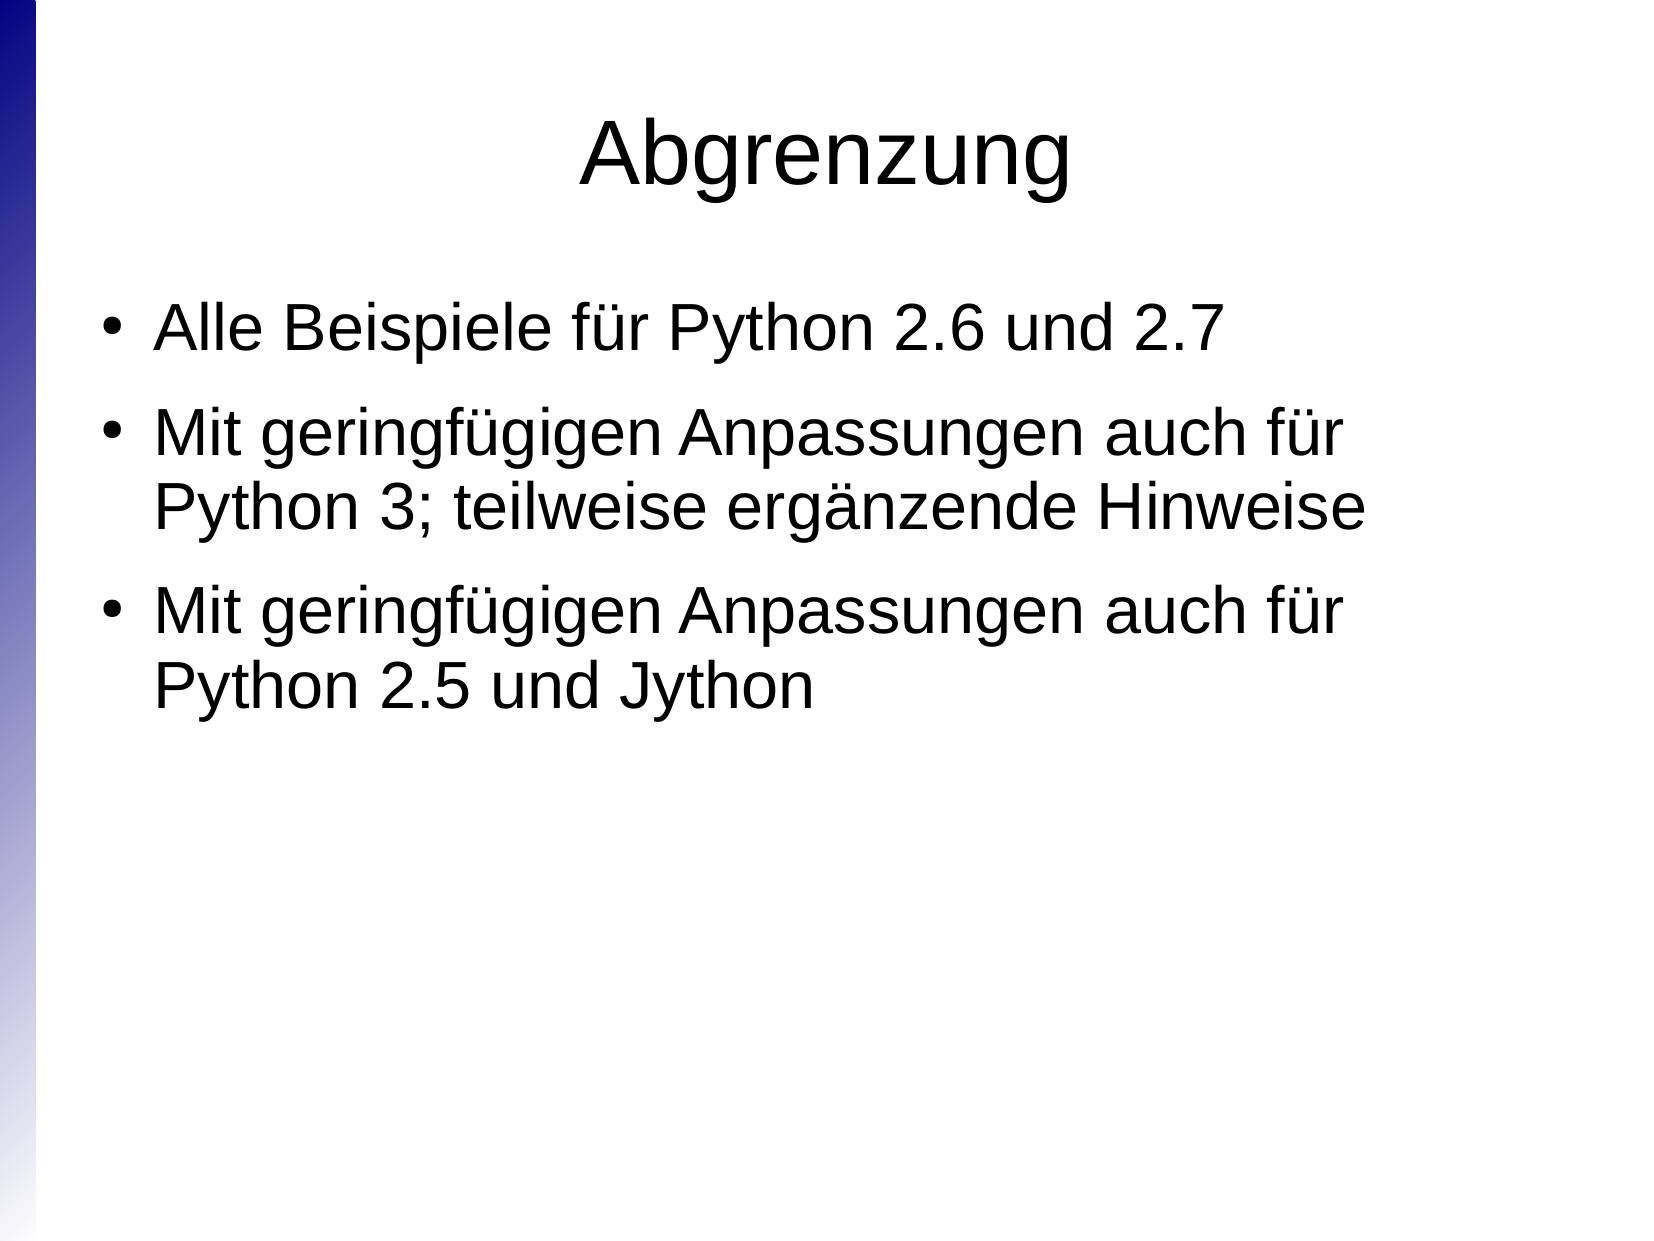

# Abgrenzung
Alle Beispiele für Python 2.6 und 2.7
Mit geringfügigen Anpassungen auch für Python 3; teilweise ergänzende Hinweise
Mit geringfügigen Anpassungen auch für Python 2.5 und Jython